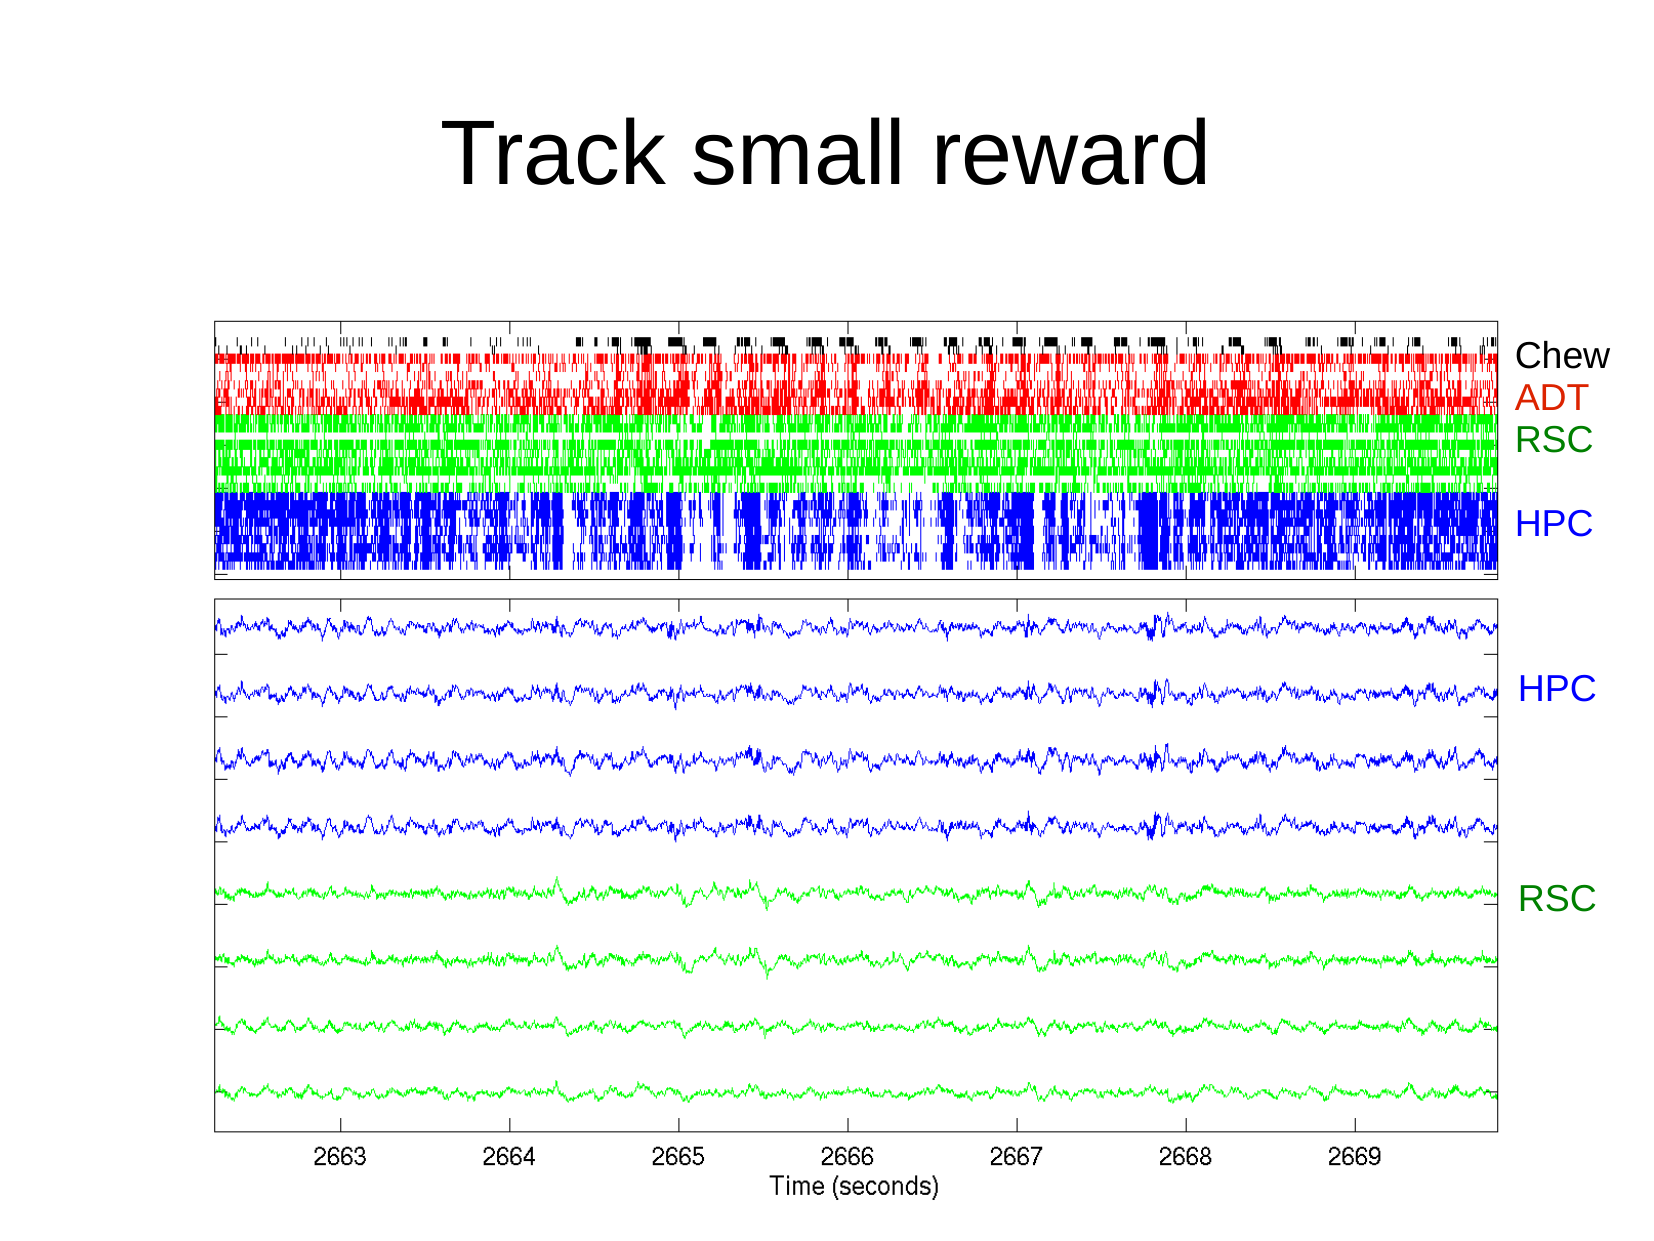

# Track small reward
Chew
ADT
RSC
HPC
HPC
RSC